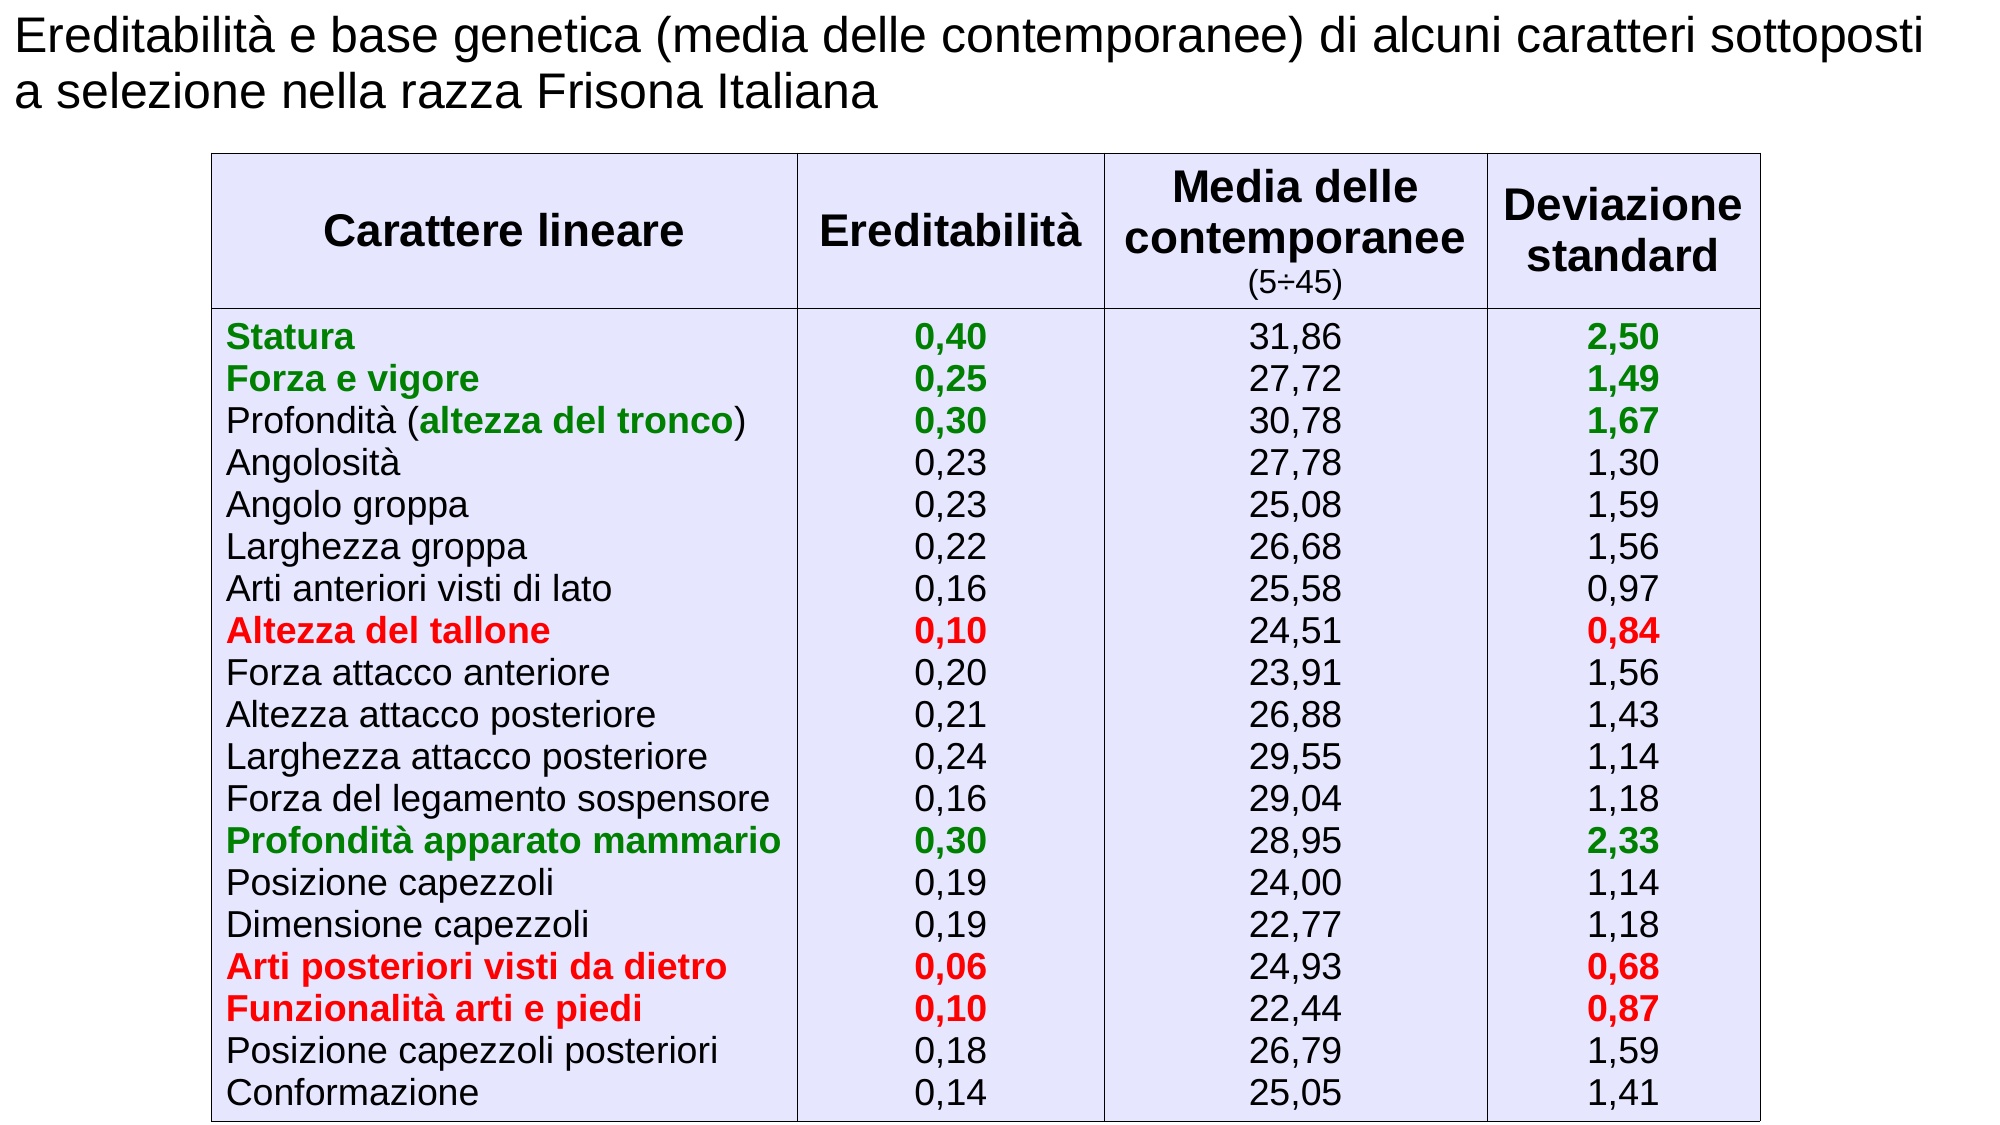

Ereditabilità e base genetica (media delle contemporanee) di alcuni caratteri sottoposti
a selezione nella razza Frisona Italiana
| Carattere lineare | Ereditabilità | Media delle contemporanee (5÷45) | Deviazione standard |
| --- | --- | --- | --- |
| Statura Forza e vigore Profondità (altezza del tronco) Angolosità Angolo groppa Larghezza groppa Arti anteriori visti di lato Altezza del tallone Forza attacco anteriore Altezza attacco posteriore Larghezza attacco posteriore Forza del legamento sospensore Profondità apparato mammario Posizione capezzoli Dimensione capezzoli Arti posteriori visti da dietro Funzionalità arti e piedi Posizione capezzoli posteriori Conformazione | 0,40 0,25 0,30 0,23 0,23 0,22 0,16 0,10 0,20 0,21 0,24 0,16 0,30 0,19 0,19 0,06 0,10 0,18 0,14 | 31,86 27,72 30,78 27,78 25,08 26,68 25,58 24,51 23,91 26,88 29,55 29,04 28,95 24,00 22,77 24,93 22,44 26,79 25,05 | 2,50 1,49 1,67 1,30 1,59 1,56 0,97 0,84 1,56 1,43 1,14 1,18 2,33 1,14 1,18 0,68 0,87 1,59 1,41 |